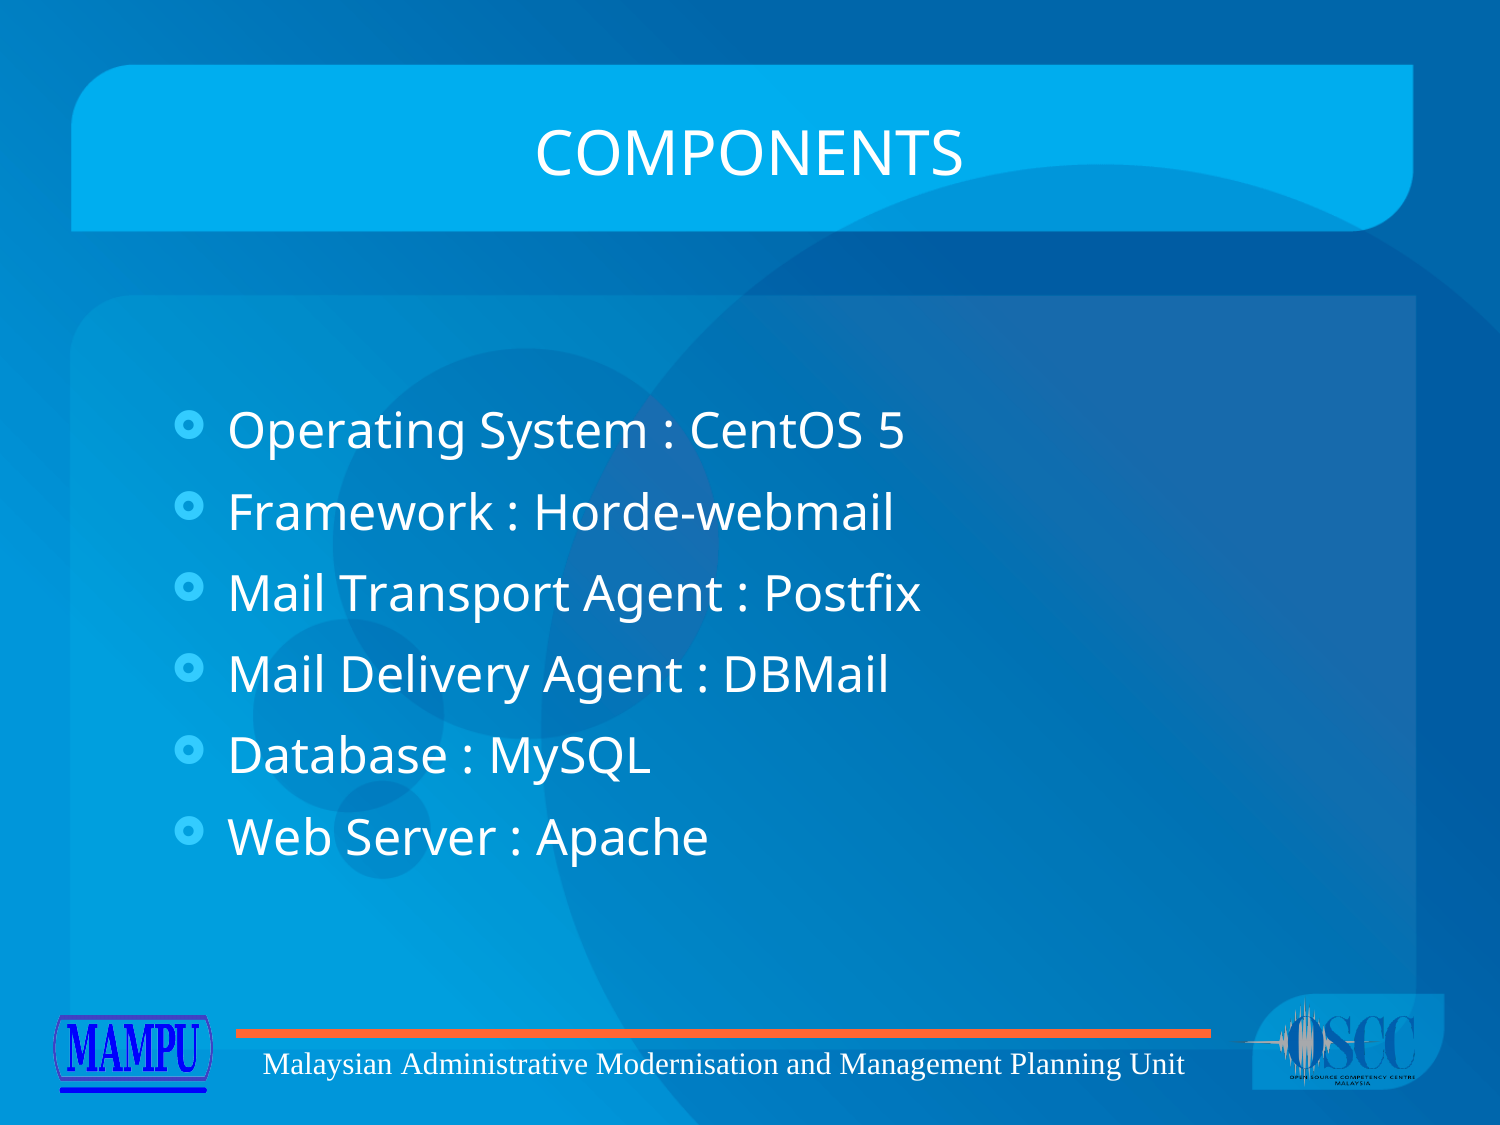

# COMPONENTS
Operating System : CentOS 5
Framework : Horde-webmail
Mail Transport Agent : Postfix
Mail Delivery Agent : DBMail
Database : MySQL
Web Server : Apache
Malaysian Administrative Modernisation and Management Planning Unit